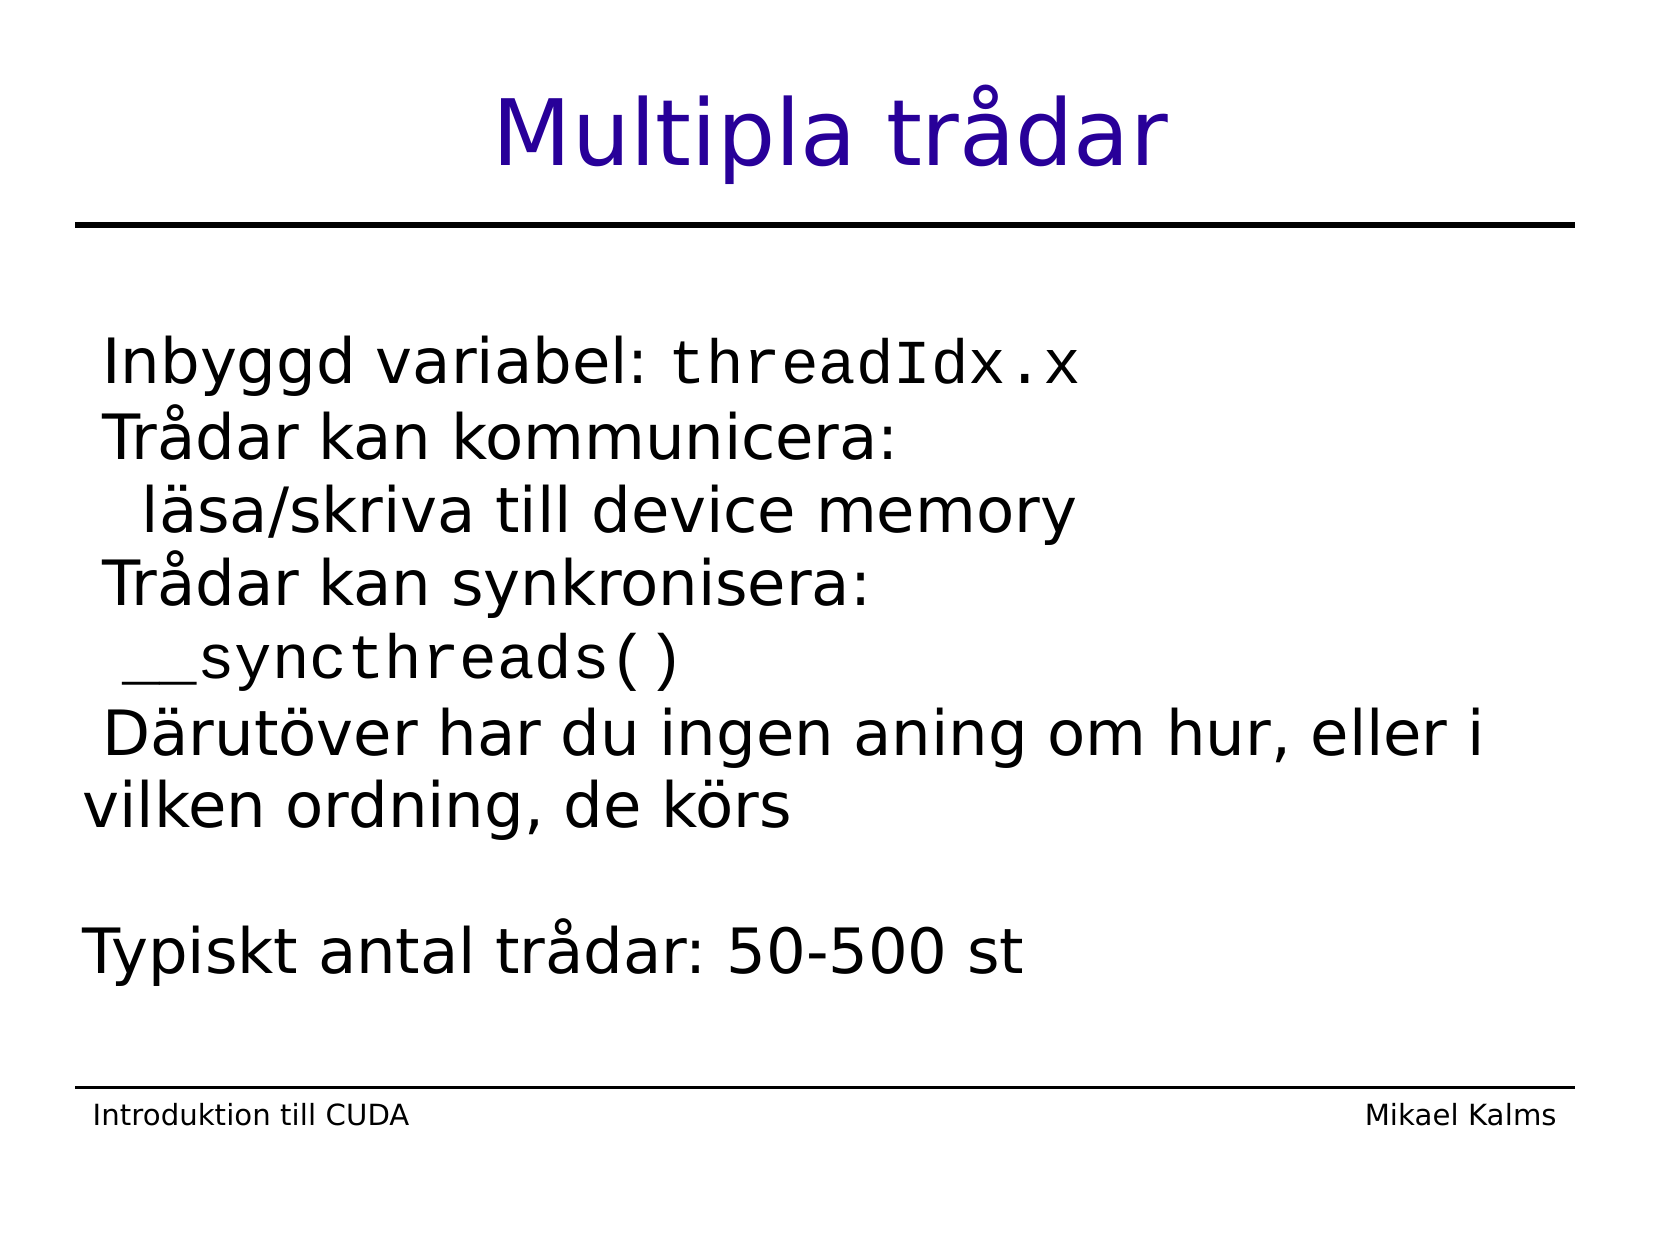

# Multipla trådar
 Inbyggd variabel: threadIdx.x
 Trådar kan kommunicera:
 läsa/skriva till device memory
 Trådar kan synkronisera:
 __syncthreads()
 Därutöver har du ingen aning om hur, eller i vilken ordning, de körs
Typiskt antal trådar: 50-500 st
Introduktion till CUDA
Mikael Kalms